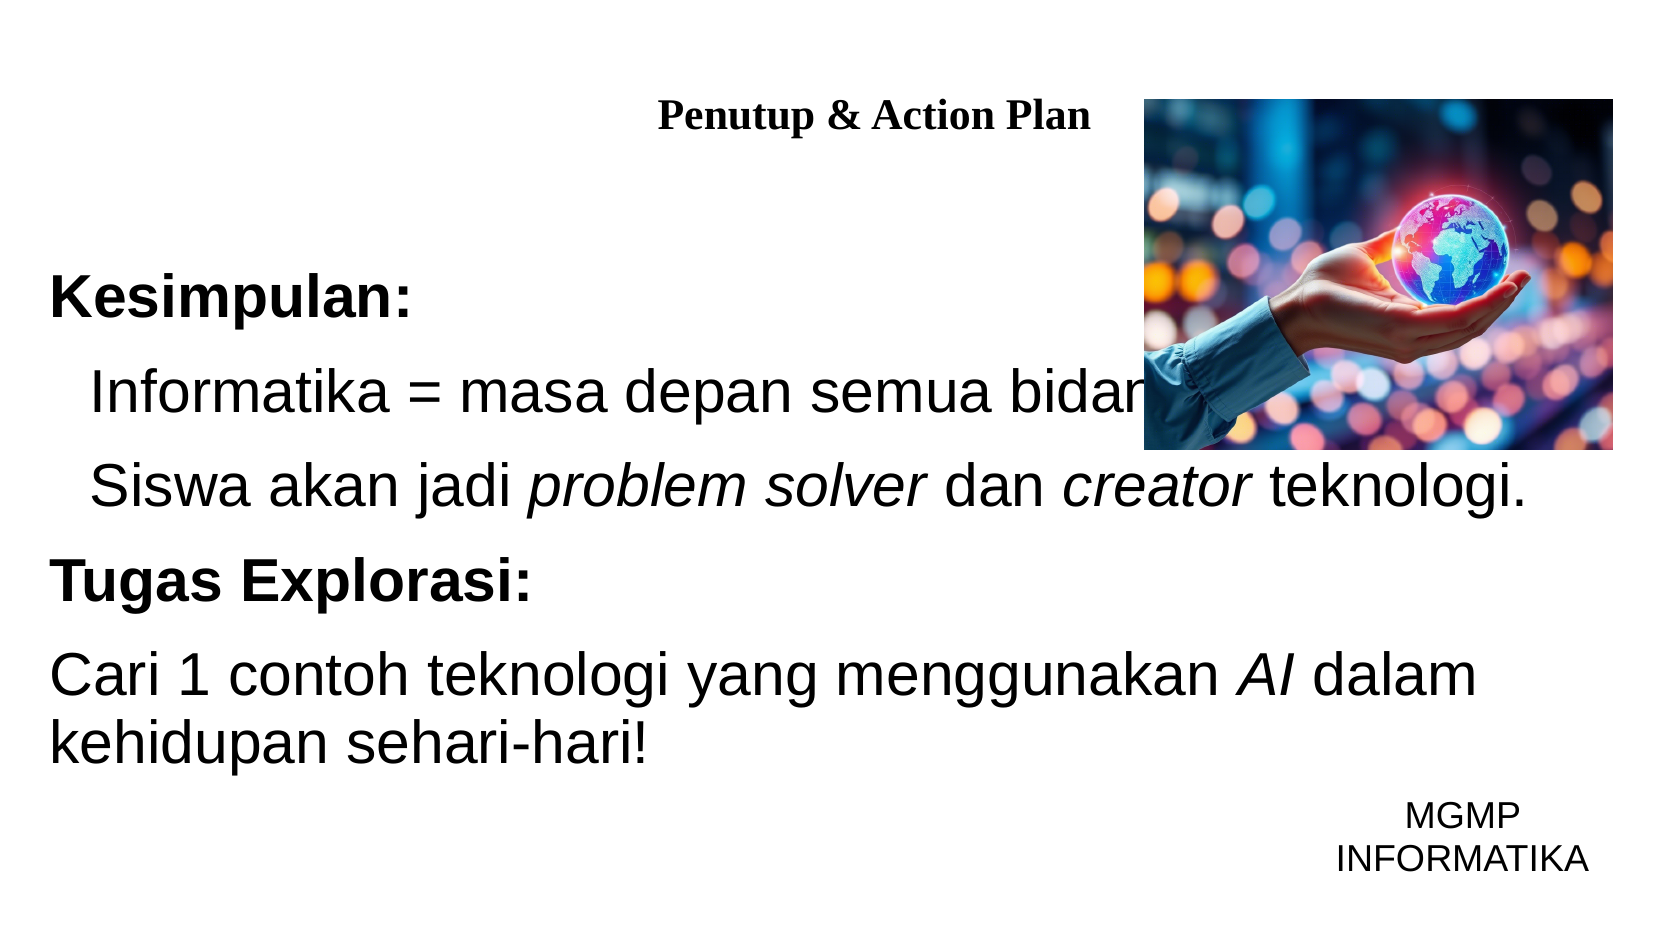

# Penutup & Action Plan
Kesimpulan:
Informatika = masa depan semua bidang.
Siswa akan jadi problem solver dan creator teknologi.
Tugas Explorasi:
Cari 1 contoh teknologi yang menggunakan AI dalam kehidupan sehari-hari!
MGMP INFORMATIKA